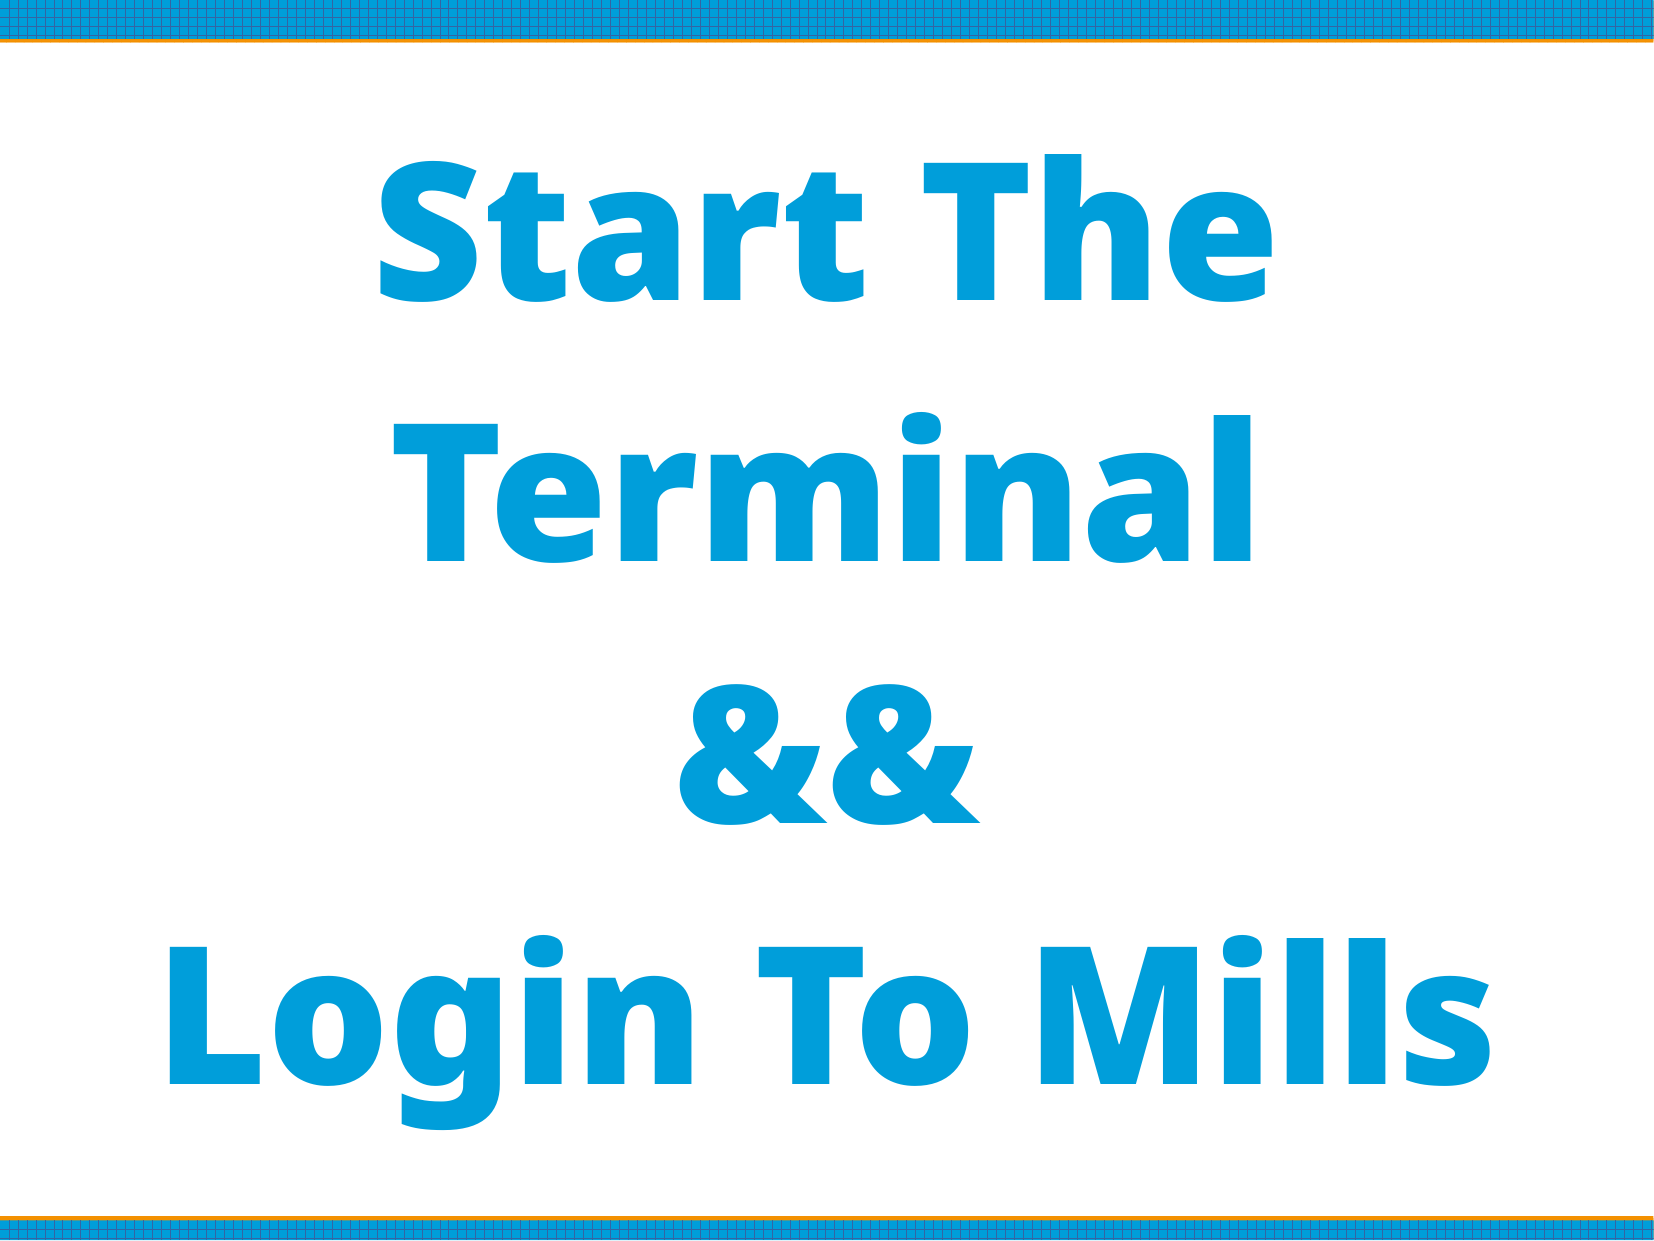

# Start The Terminal
&&
Login To Mills